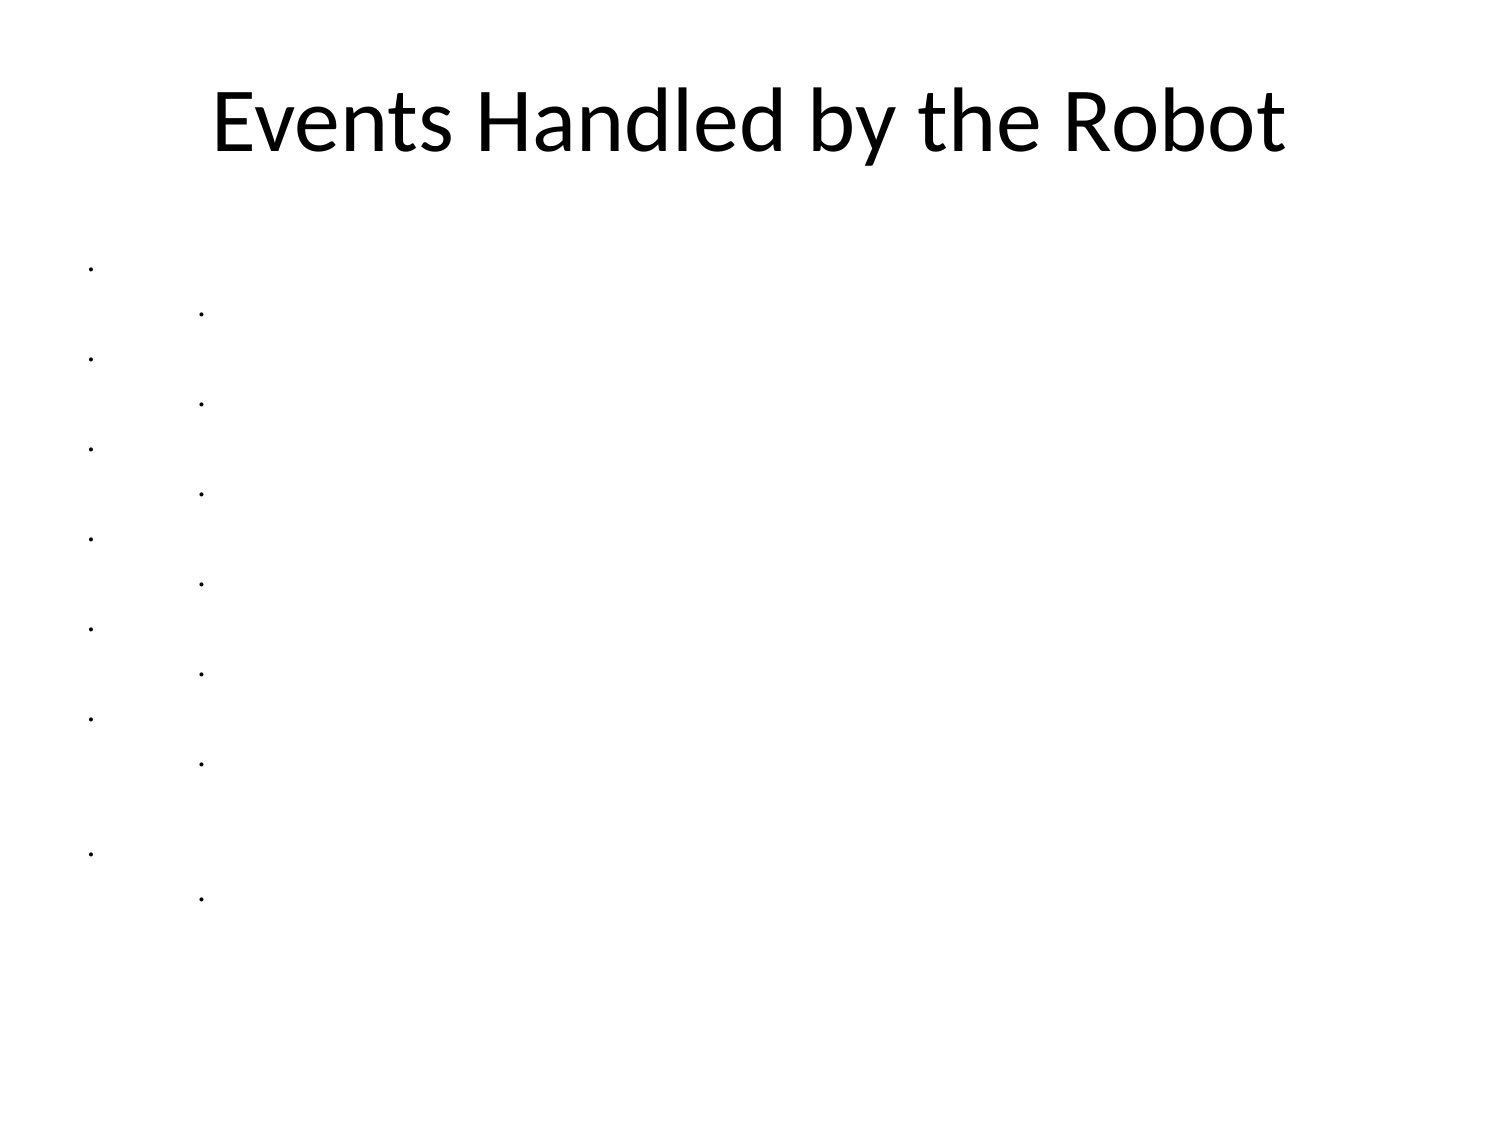

# Events Handled by the Robot
 onBulletHitBullet
 whenever your bullet is cancelled by another bullet from your opponent
 onBulletHit
 whenever you successfully shoot another robot
 onBulletMissed
 whenever you miss your opponent
 onHitByBullet
 whenever an enemy successfully shoots your robot
 onHitRobot
 whenever your robot hits another robot
 onHitWall
 whenever your robot hits a wall (allowing you to turn or something instead
 of just sit with your face in the wall)
 onScannedRobot
 whenever your robot’s radar scan bounces off another robot